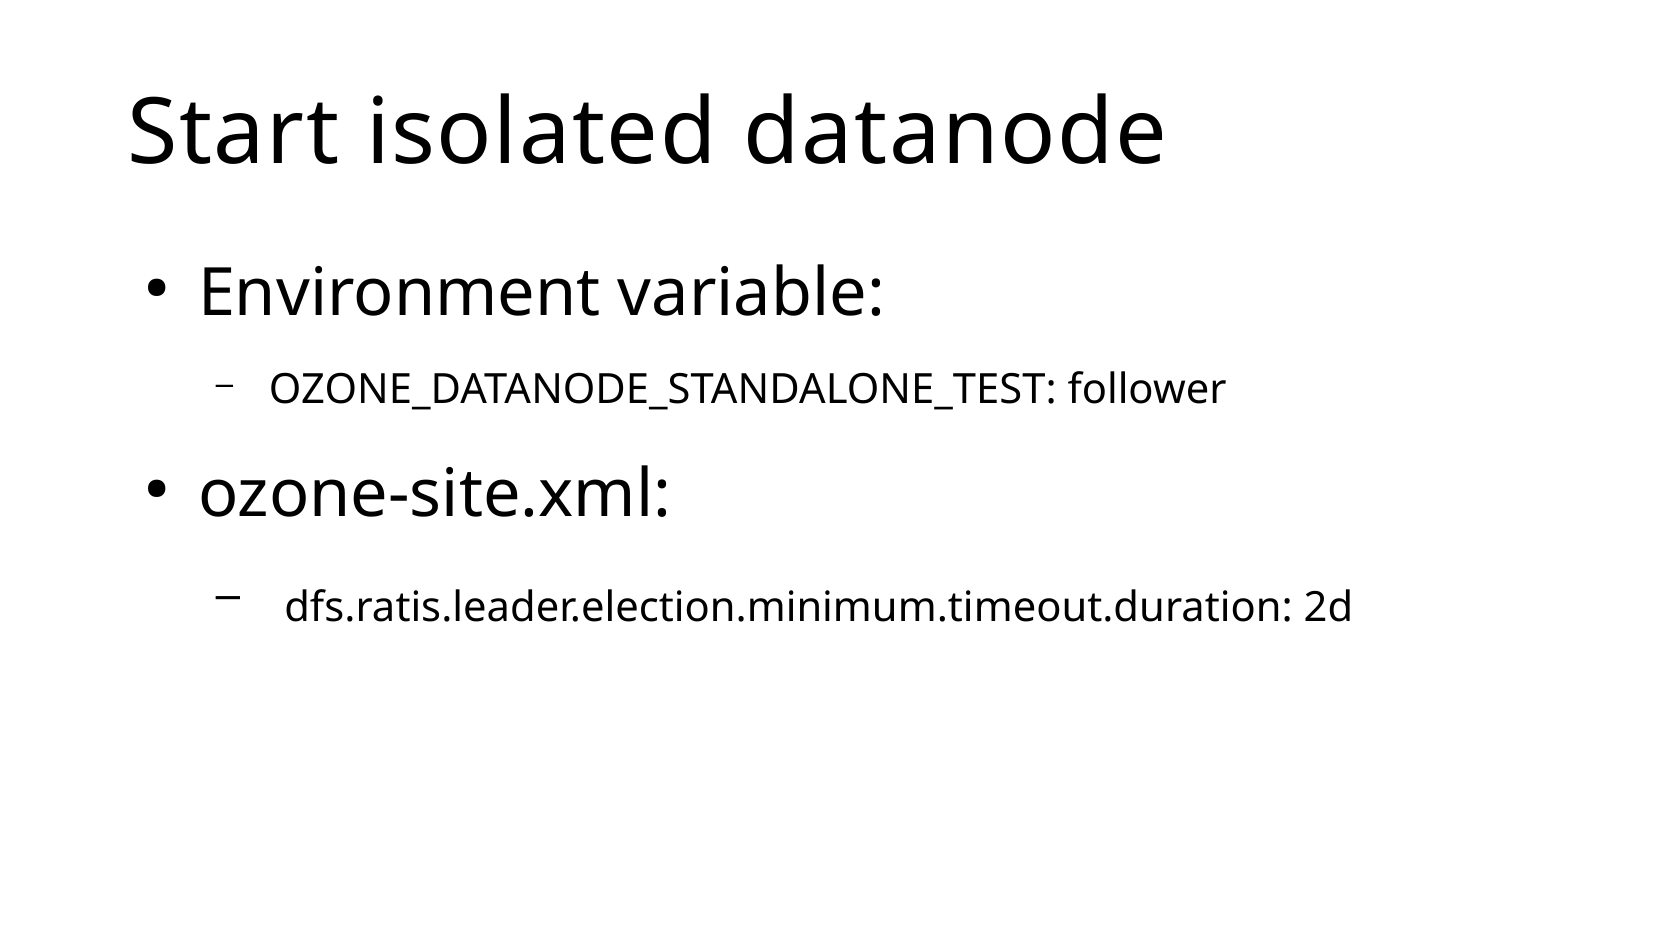

# Start isolated datanode
Environment variable:
OZONE_DATANODE_STANDALONE_TEST: follower
ozone-site.xml:
 dfs.ratis.leader.election.minimum.timeout.duration: 2d